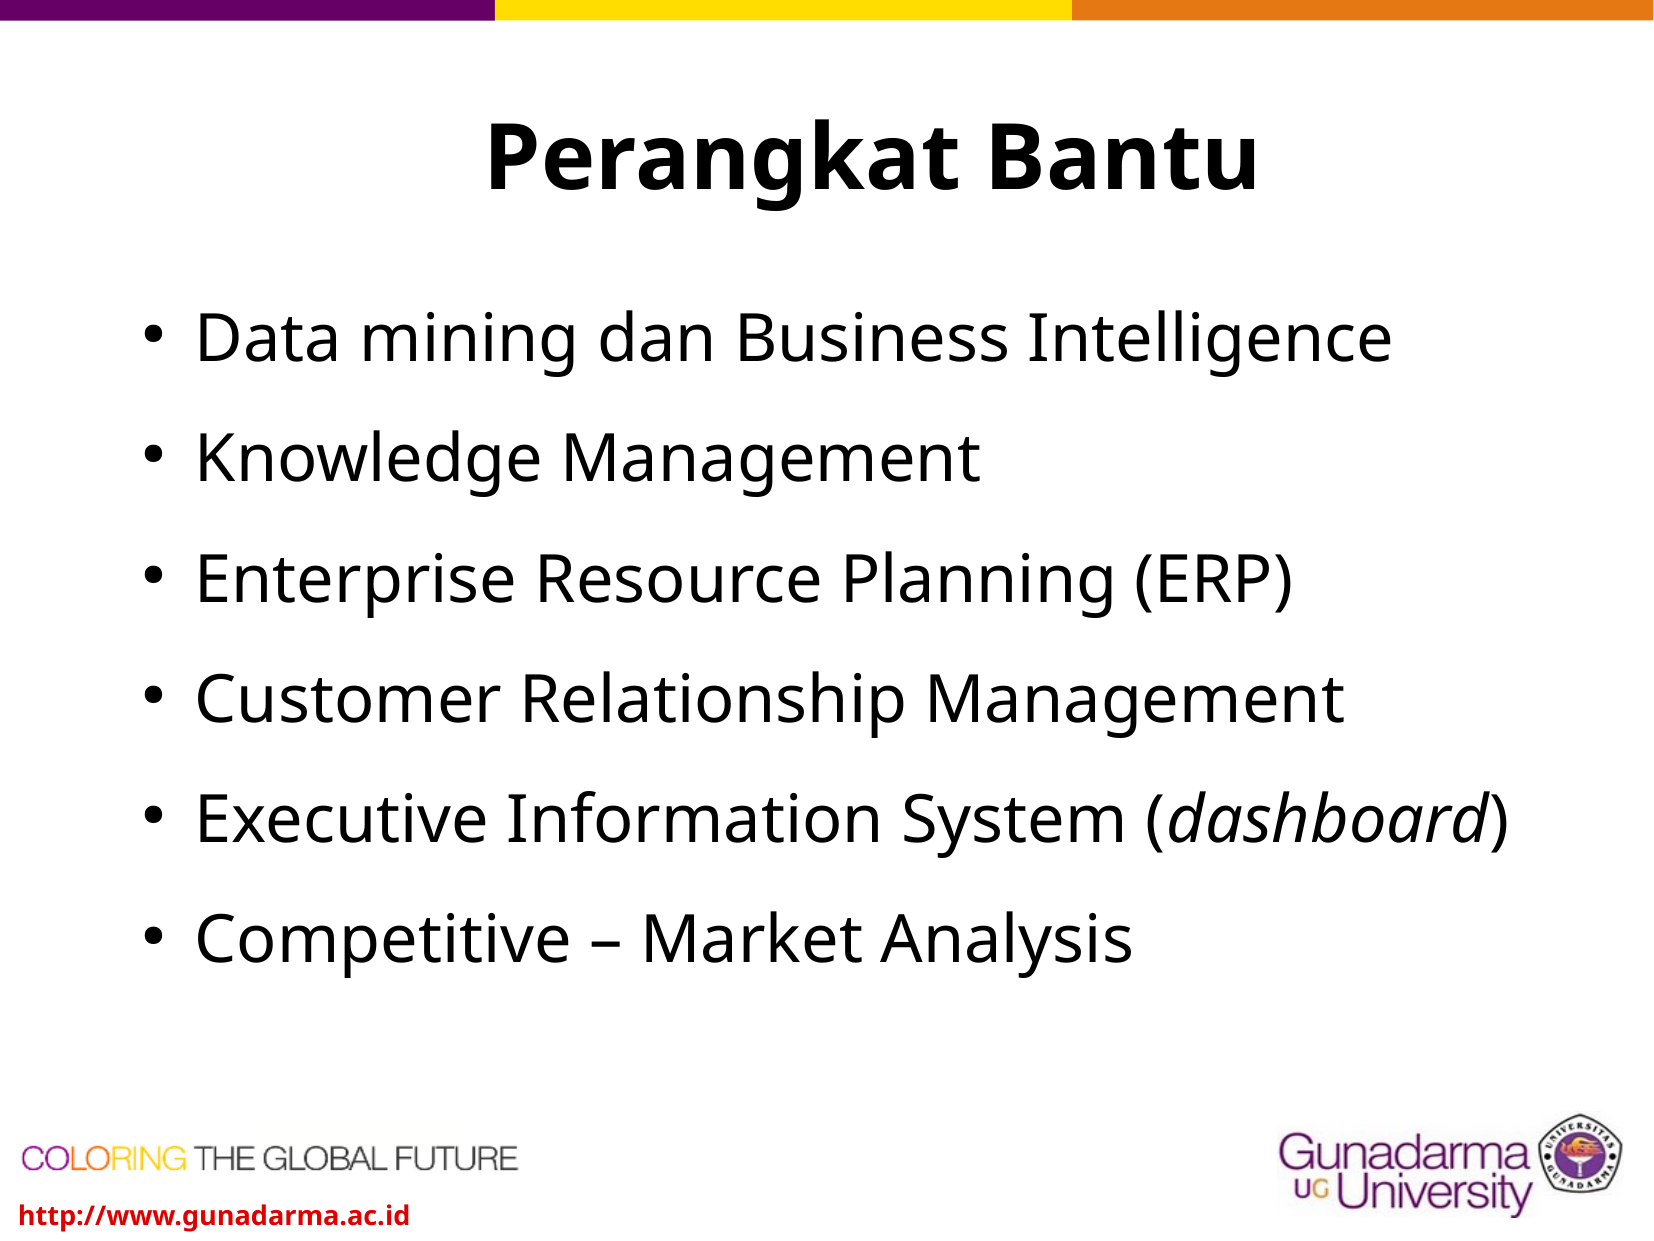

# Perangkat Bantu
Data mining dan Business Intelligence
Knowledge Management
Enterprise Resource Planning (ERP)
Customer Relationship Management
Executive Information System (dashboard)
Competitive – Market Analysis